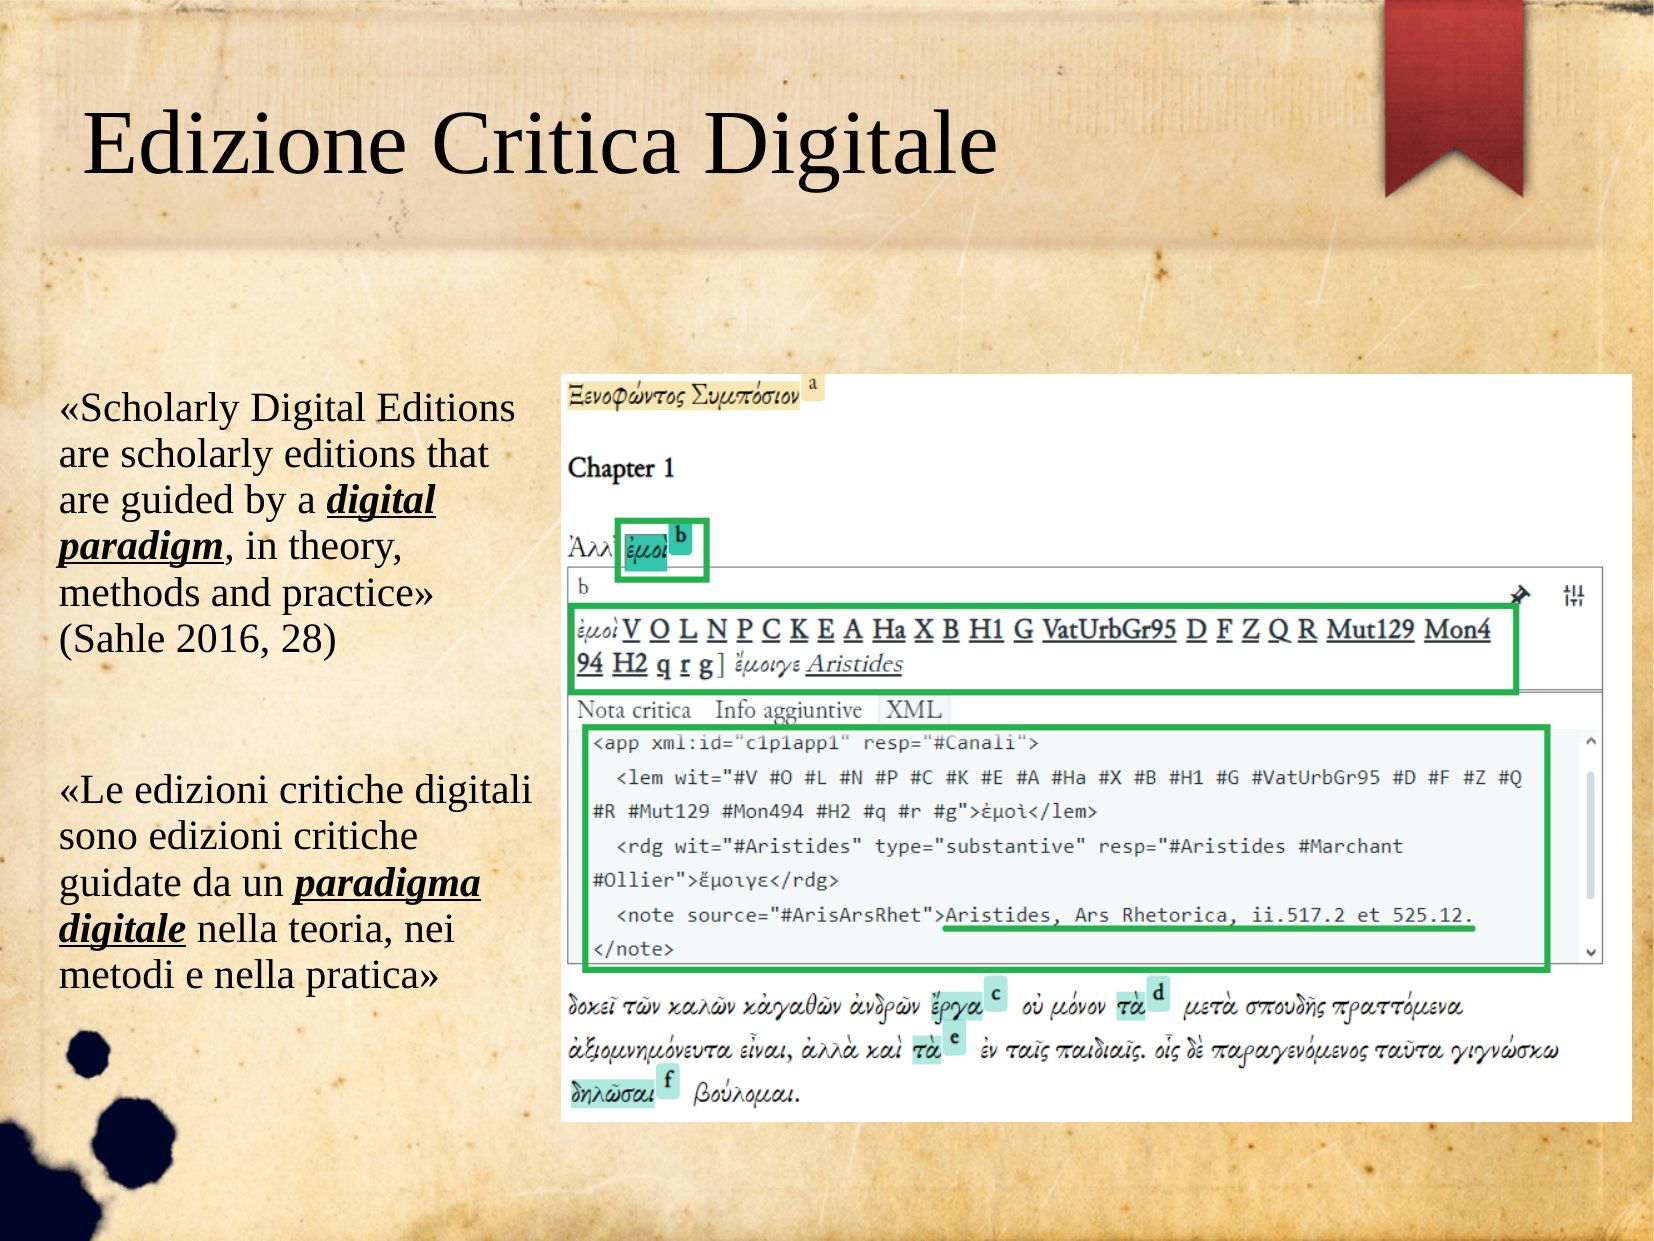

# Edizione Critica Digitale
«Scholarly Digital Editions are scholarly editions that are guided by a digital paradigm, in theory, methods and practice» (Sahle 2016, 28)
«Le edizioni critiche digitali sono edizioni critiche guidate da un paradigma digitale nella teoria, nei metodi e nella pratica»